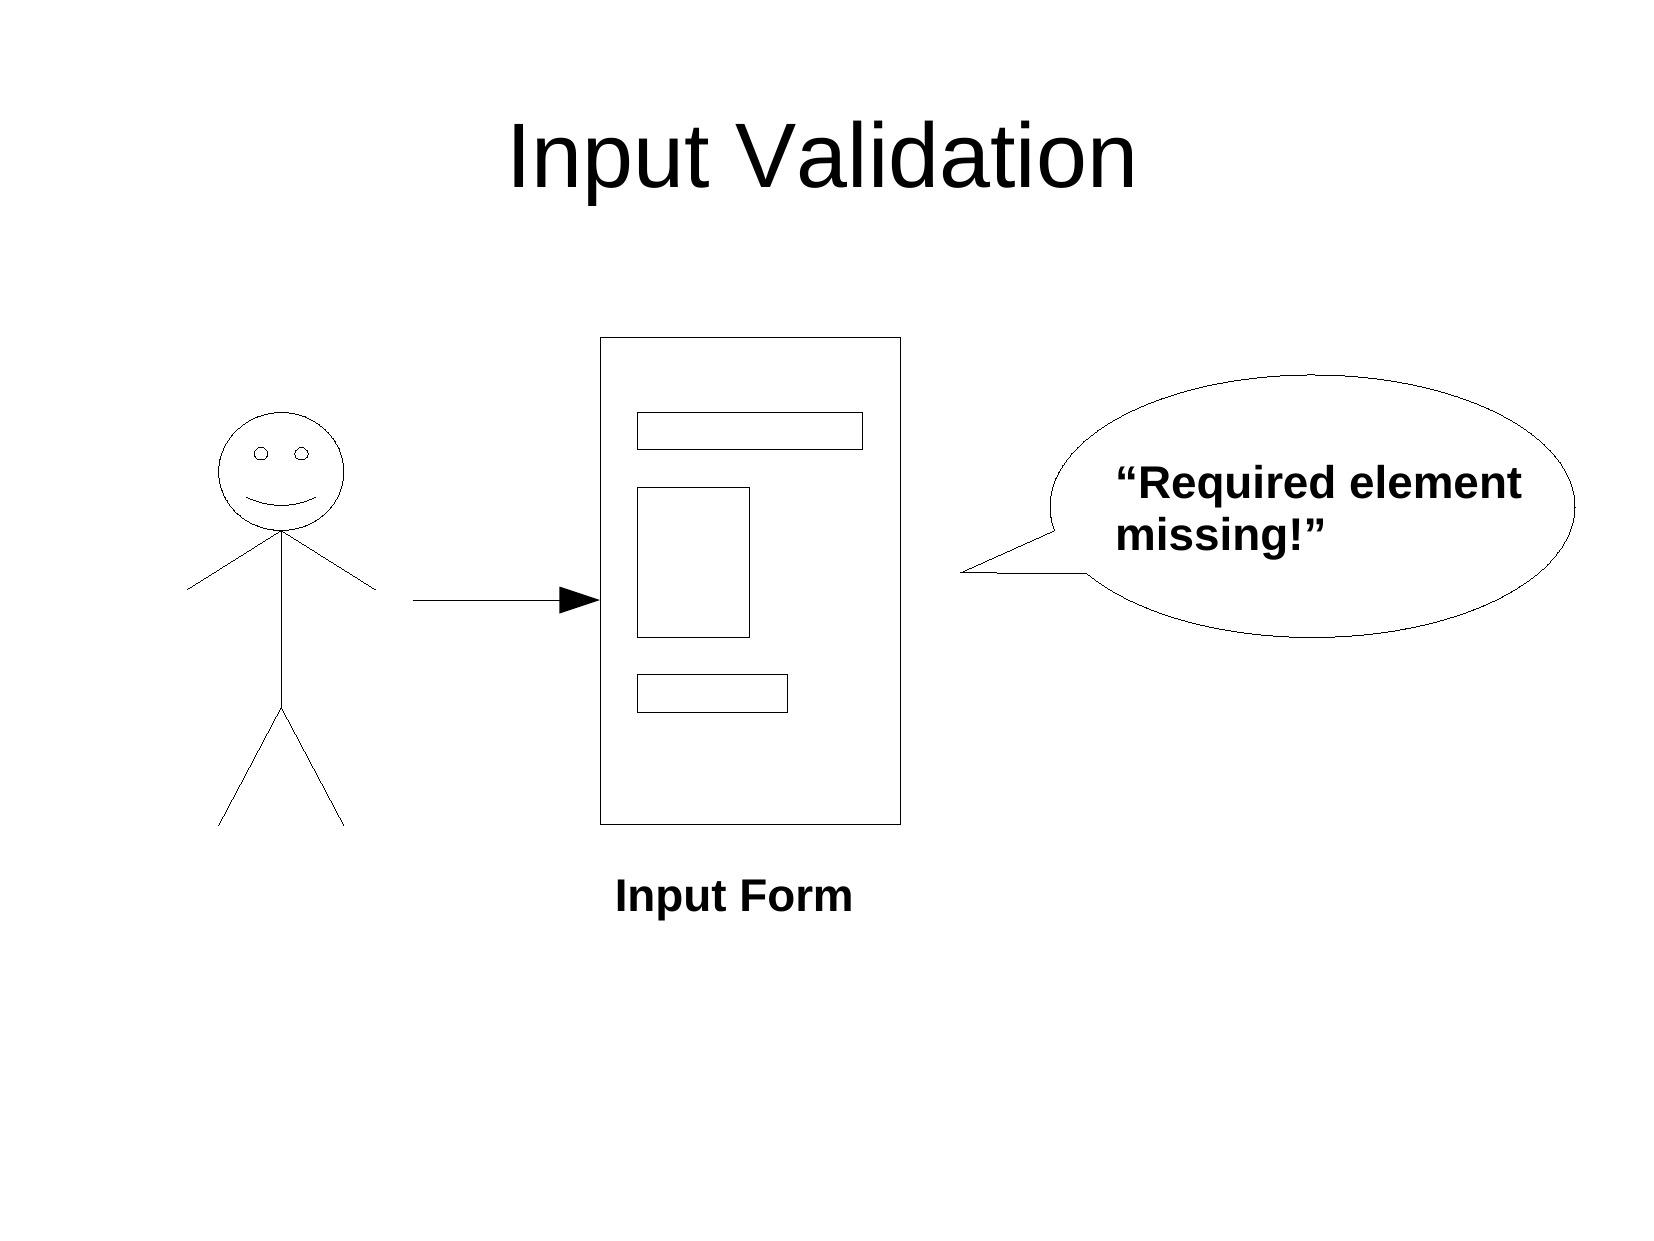

# Input Validation
“Required element
missing!”
Input Form